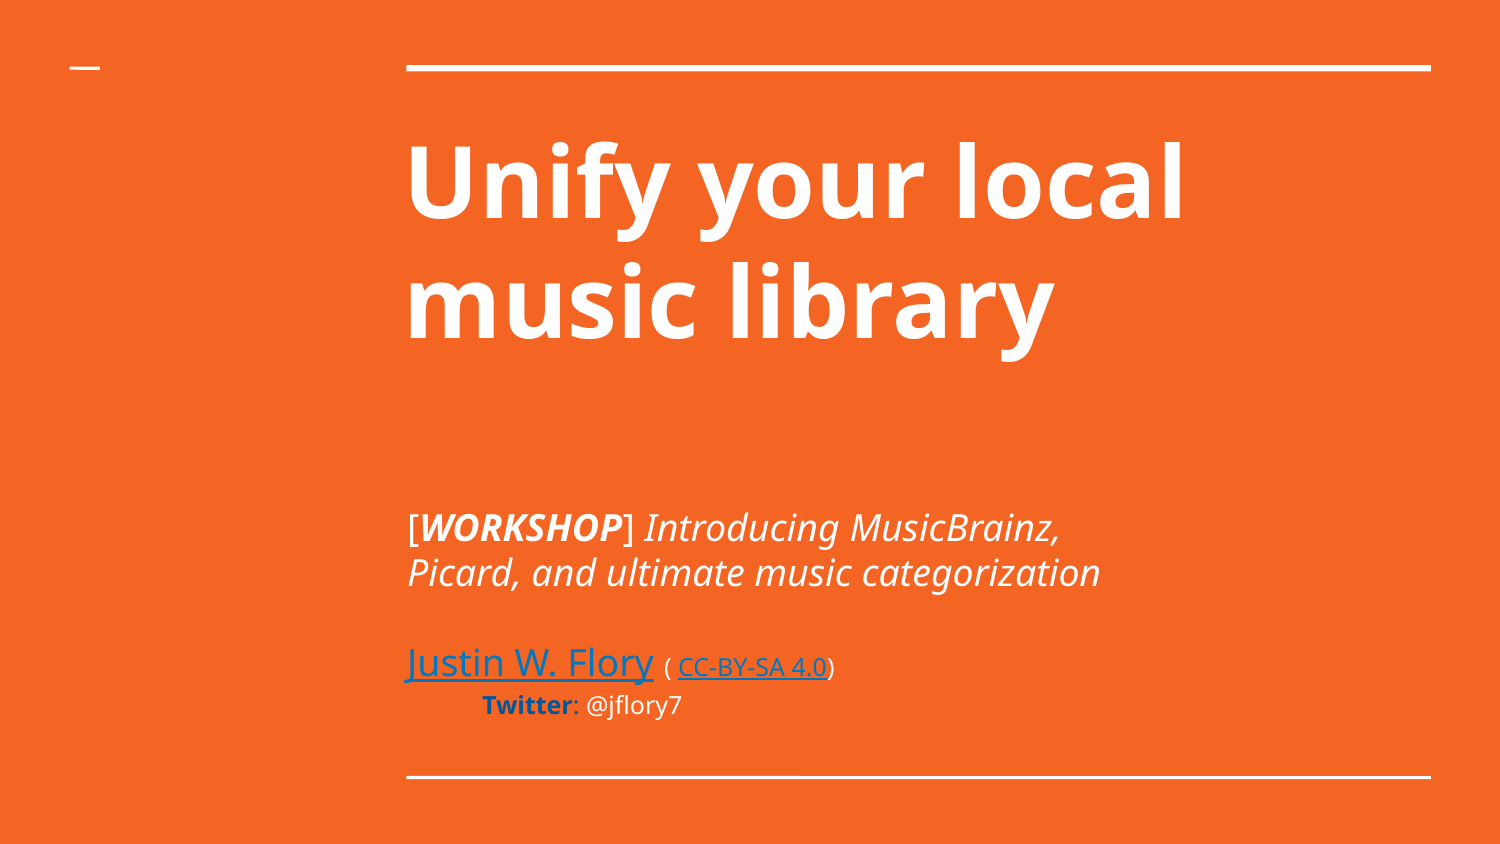

# Unify your local music library
[WORKSHOP] Introducing MusicBrainz,
Picard, and ultimate music categorization
Justin W. Flory ( CC-BY-SA 4.0)
	Twitter: @jflory7